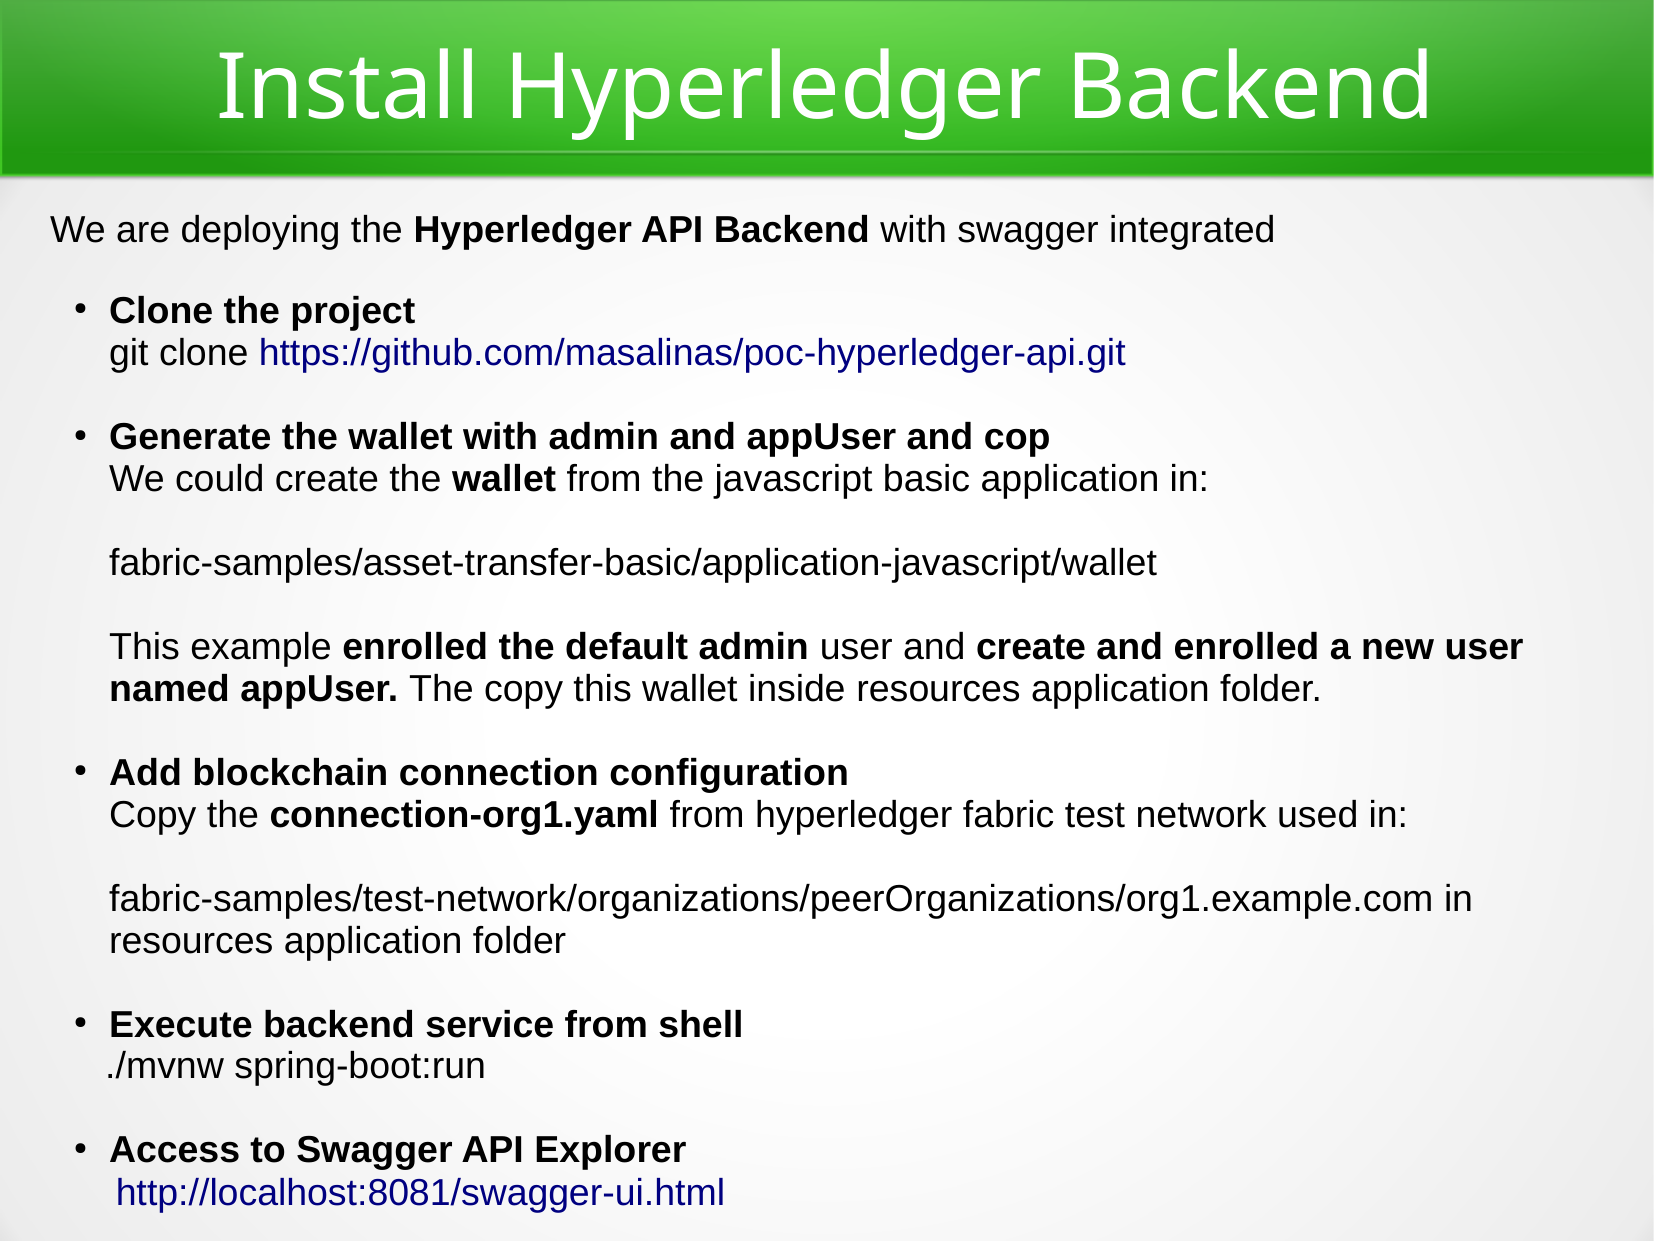

# Install Hyperledger Backend
We are deploying the Hyperledger API Backend with swagger integrated
Clone the project
git clone https://github.com/masalinas/poc-hyperledger-api.git
Generate the wallet with admin and appUser and cop
We could create the wallet from the javascript basic application in:
fabric-samples/asset-transfer-basic/application-javascript/wallet
This example enrolled the default admin user and create and enrolled a new user named appUser. The copy this wallet inside resources application folder.
Add blockchain connection configuration
Copy the connection-org1.yaml from hyperledger fabric test network used in:
fabric-samples/test-network/organizations/peerOrganizations/org1.example.com in resources application folder
Execute backend service from shell
 ./mvnw spring-boot:run
Access to Swagger API Explorer
 http://localhost:8081/swagger-ui.html